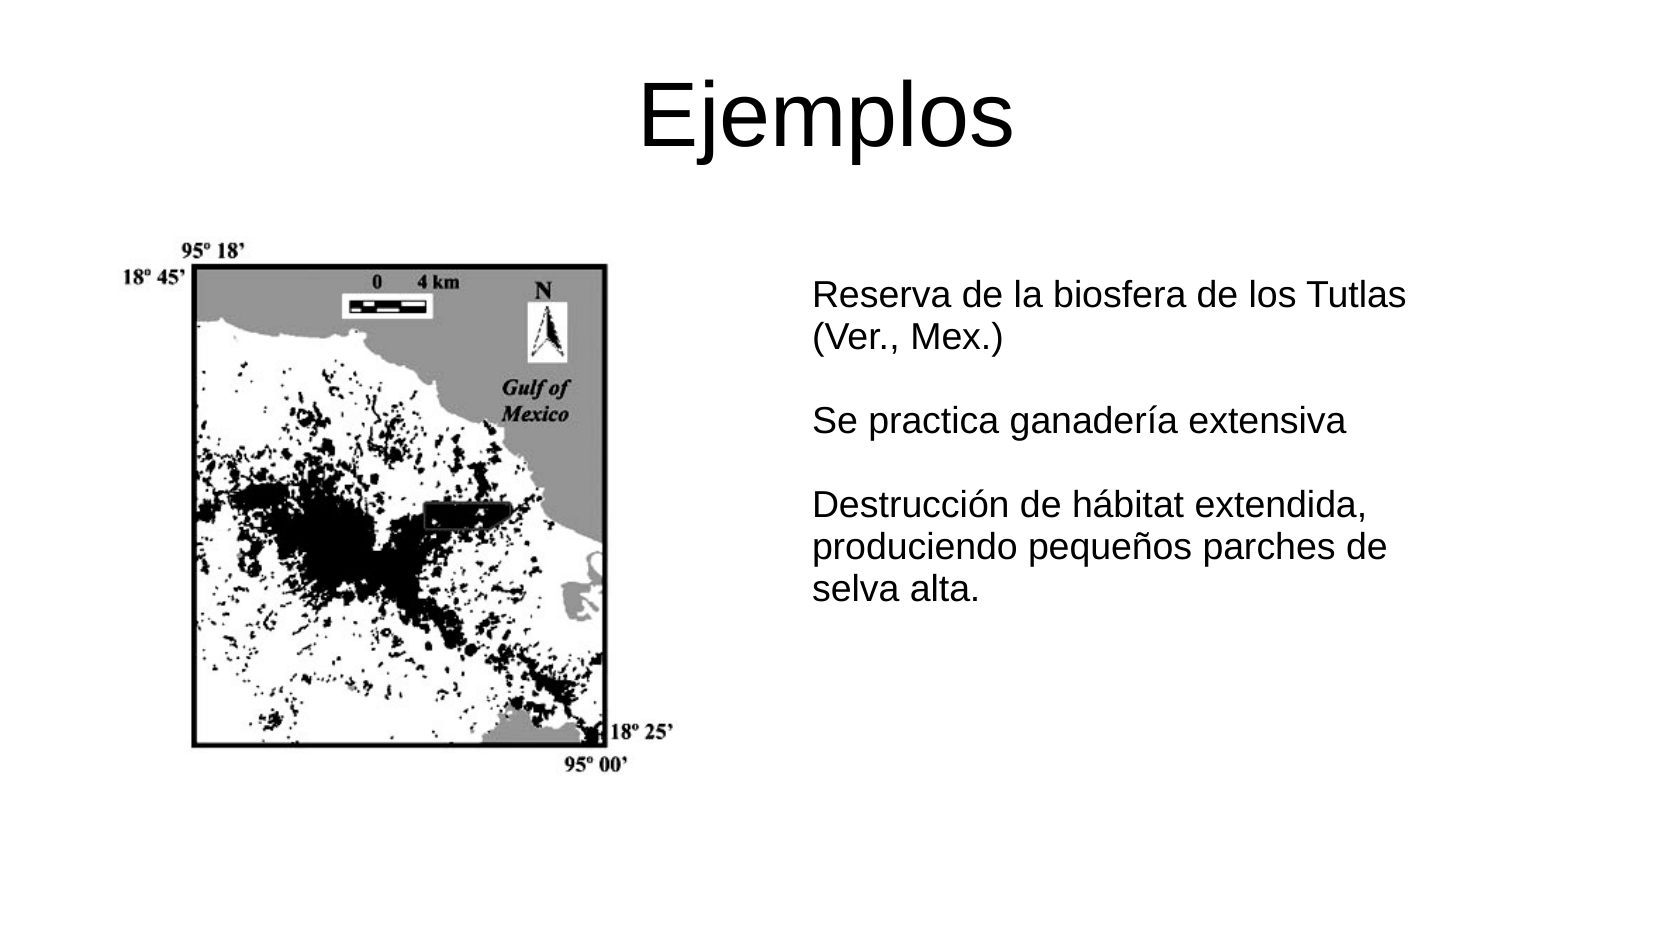

# Ejemplos
Reserva de la biosfera de los Tutlas (Ver., Mex.)
Se practica ganadería extensiva
Destrucción de hábitat extendida, produciendo pequeños parches de selva alta.